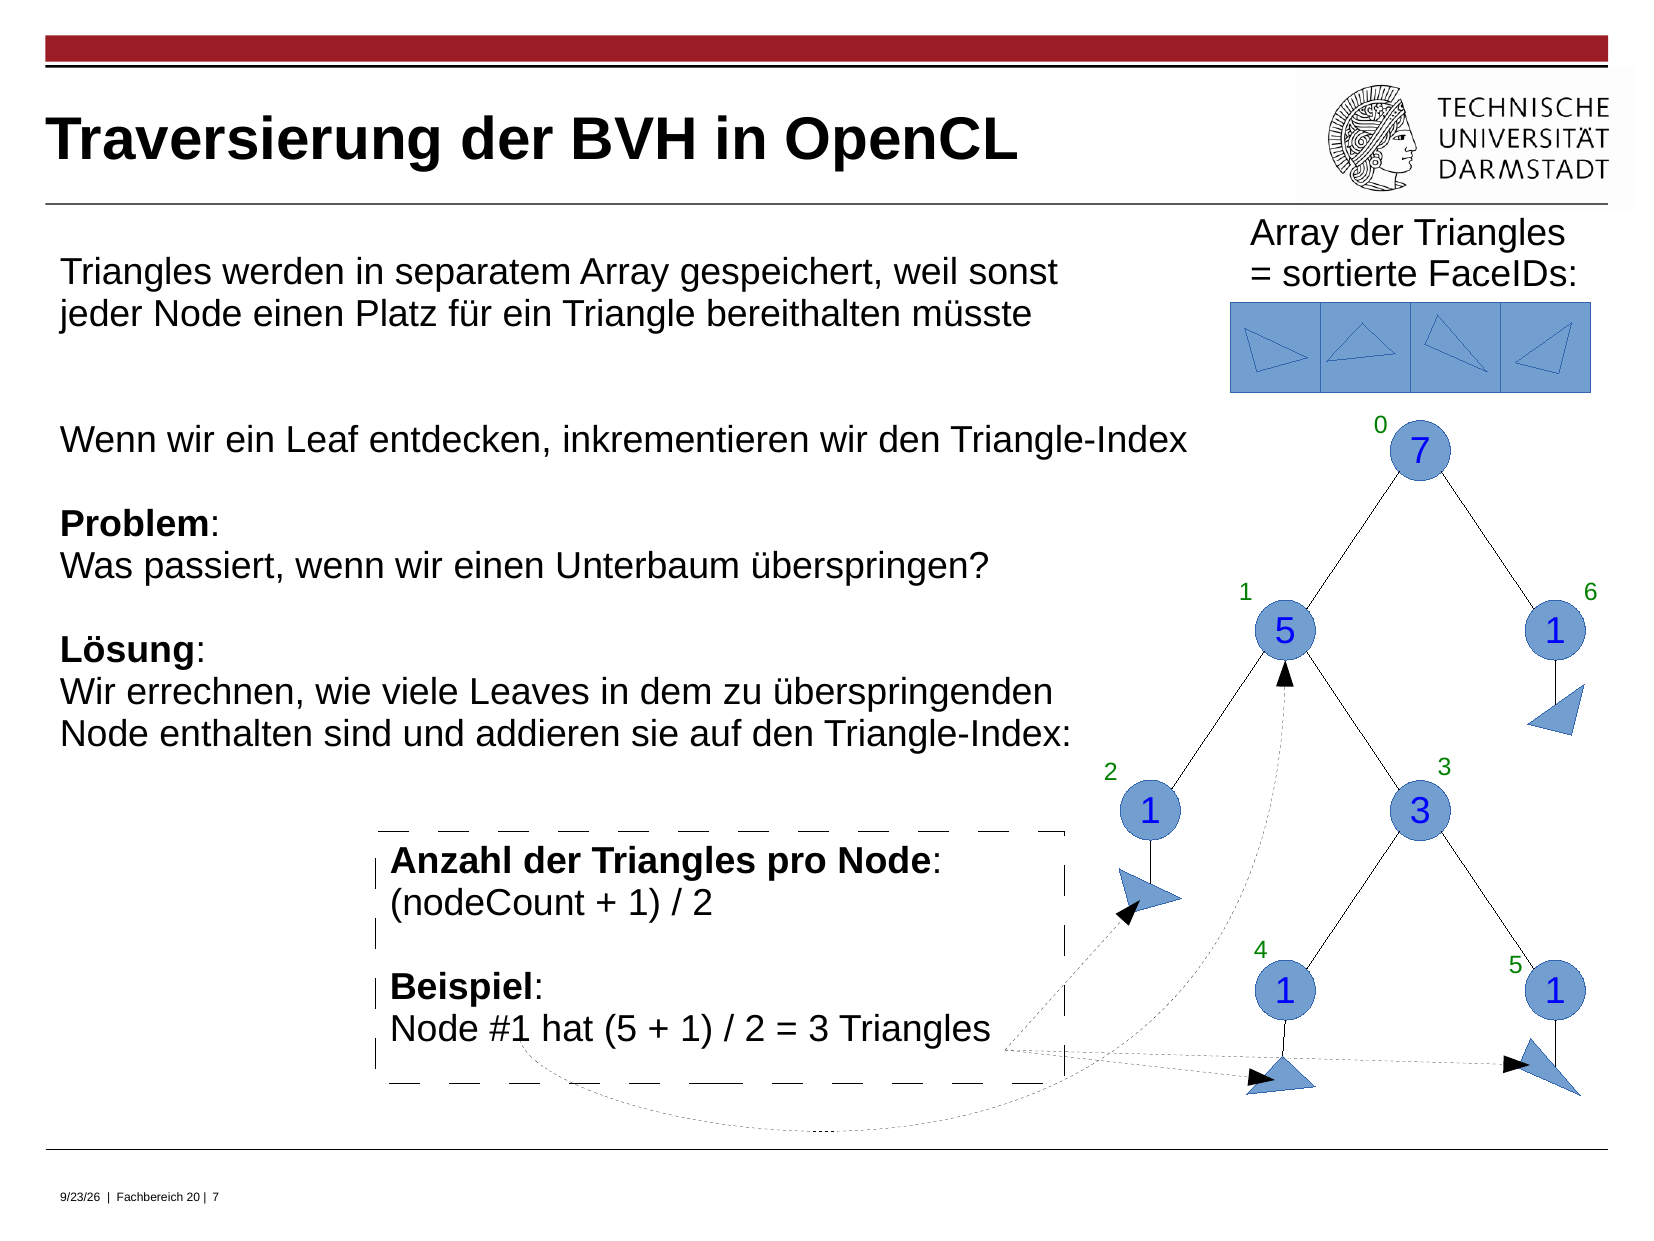

# Traversierung der BVH in OpenCL
Array der Triangles
= sortierte FaceIDs:
Triangles werden in separatem Array gespeichert, weil sonst
jeder Node einen Platz für ein Triangle bereithalten müsste
Wenn wir ein Leaf entdecken, inkrementieren wir den Triangle-Index
Problem:
Was passiert, wenn wir einen Unterbaum überspringen?
Lösung:
Wir errechnen, wie viele Leaves in dem zu überspringenden
Node enthalten sind und addieren sie auf den Triangle-Index:
0
7
1
6
5
1
3
2
1
3
Anzahl der Triangles pro Node:
(nodeCount + 1) / 2
Beispiel:
Node #1 hat (5 + 1) / 2 = 3 Triangles
4
5
1
1